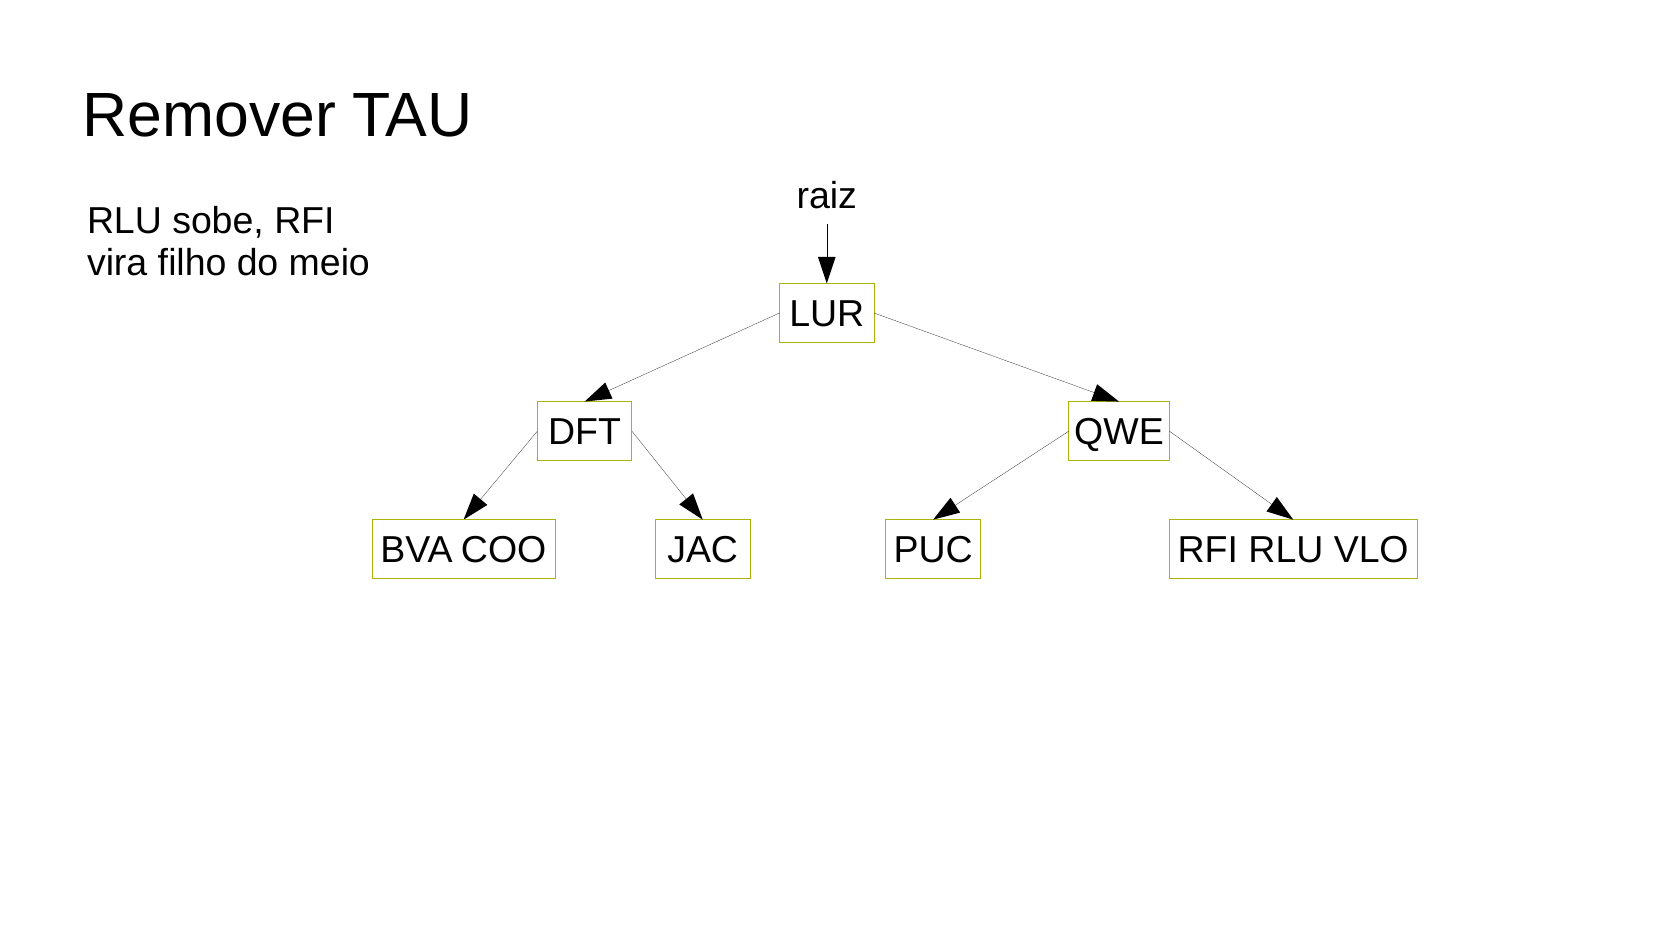

# Remover TAU
raiz
RLU sobe, RFI vira filho do meio
LUR
DFT
QWE
BVA COO
JAC
PUC
RFI RLU VLO